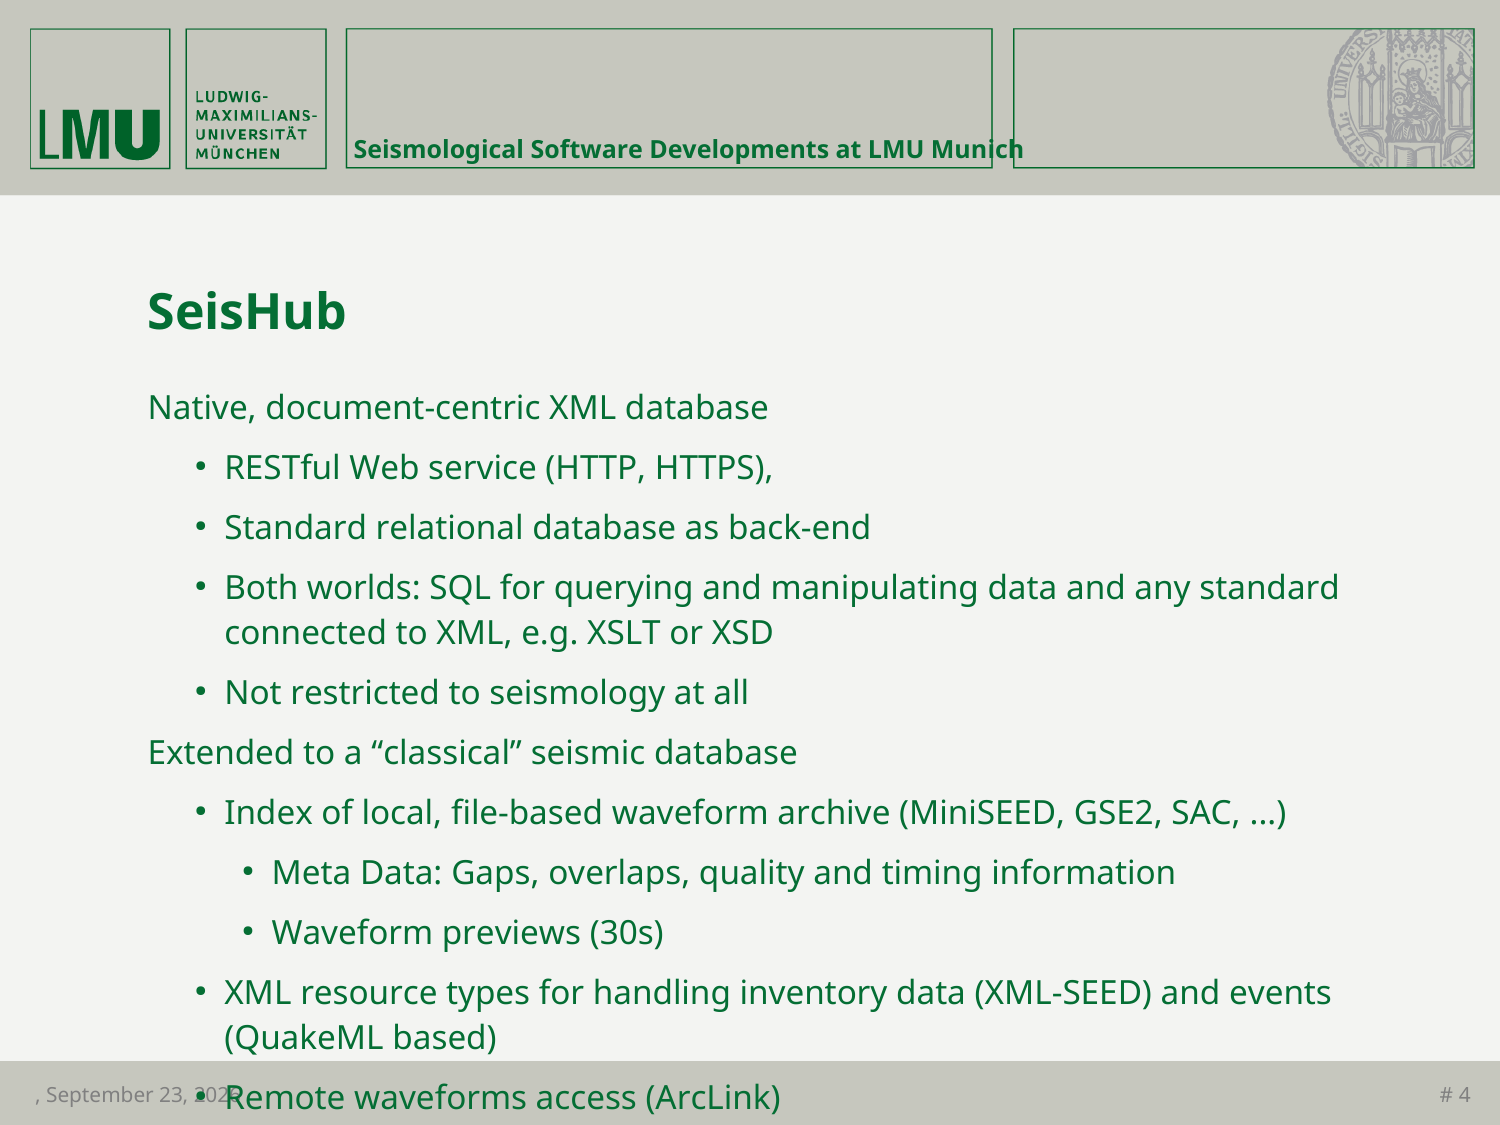

# SeisHub
Native, document-centric XML database
RESTful Web service (HTTP, HTTPS),
Standard relational database as back-end
Both worlds: SQL for querying and manipulating data and any standard connected to XML, e.g. XSLT or XSD
Not restricted to seismology at all
Extended to a “classical” seismic database
Index of local, file-based waveform archive (MiniSEED, GSE2, SAC, ...)
Meta Data: Gaps, overlaps, quality and timing information
Waveform previews (30s)
XML resource types for handling inventory data (XML-SEED) and events (QuakeML based)
Remote waveforms access (ArcLink)
4